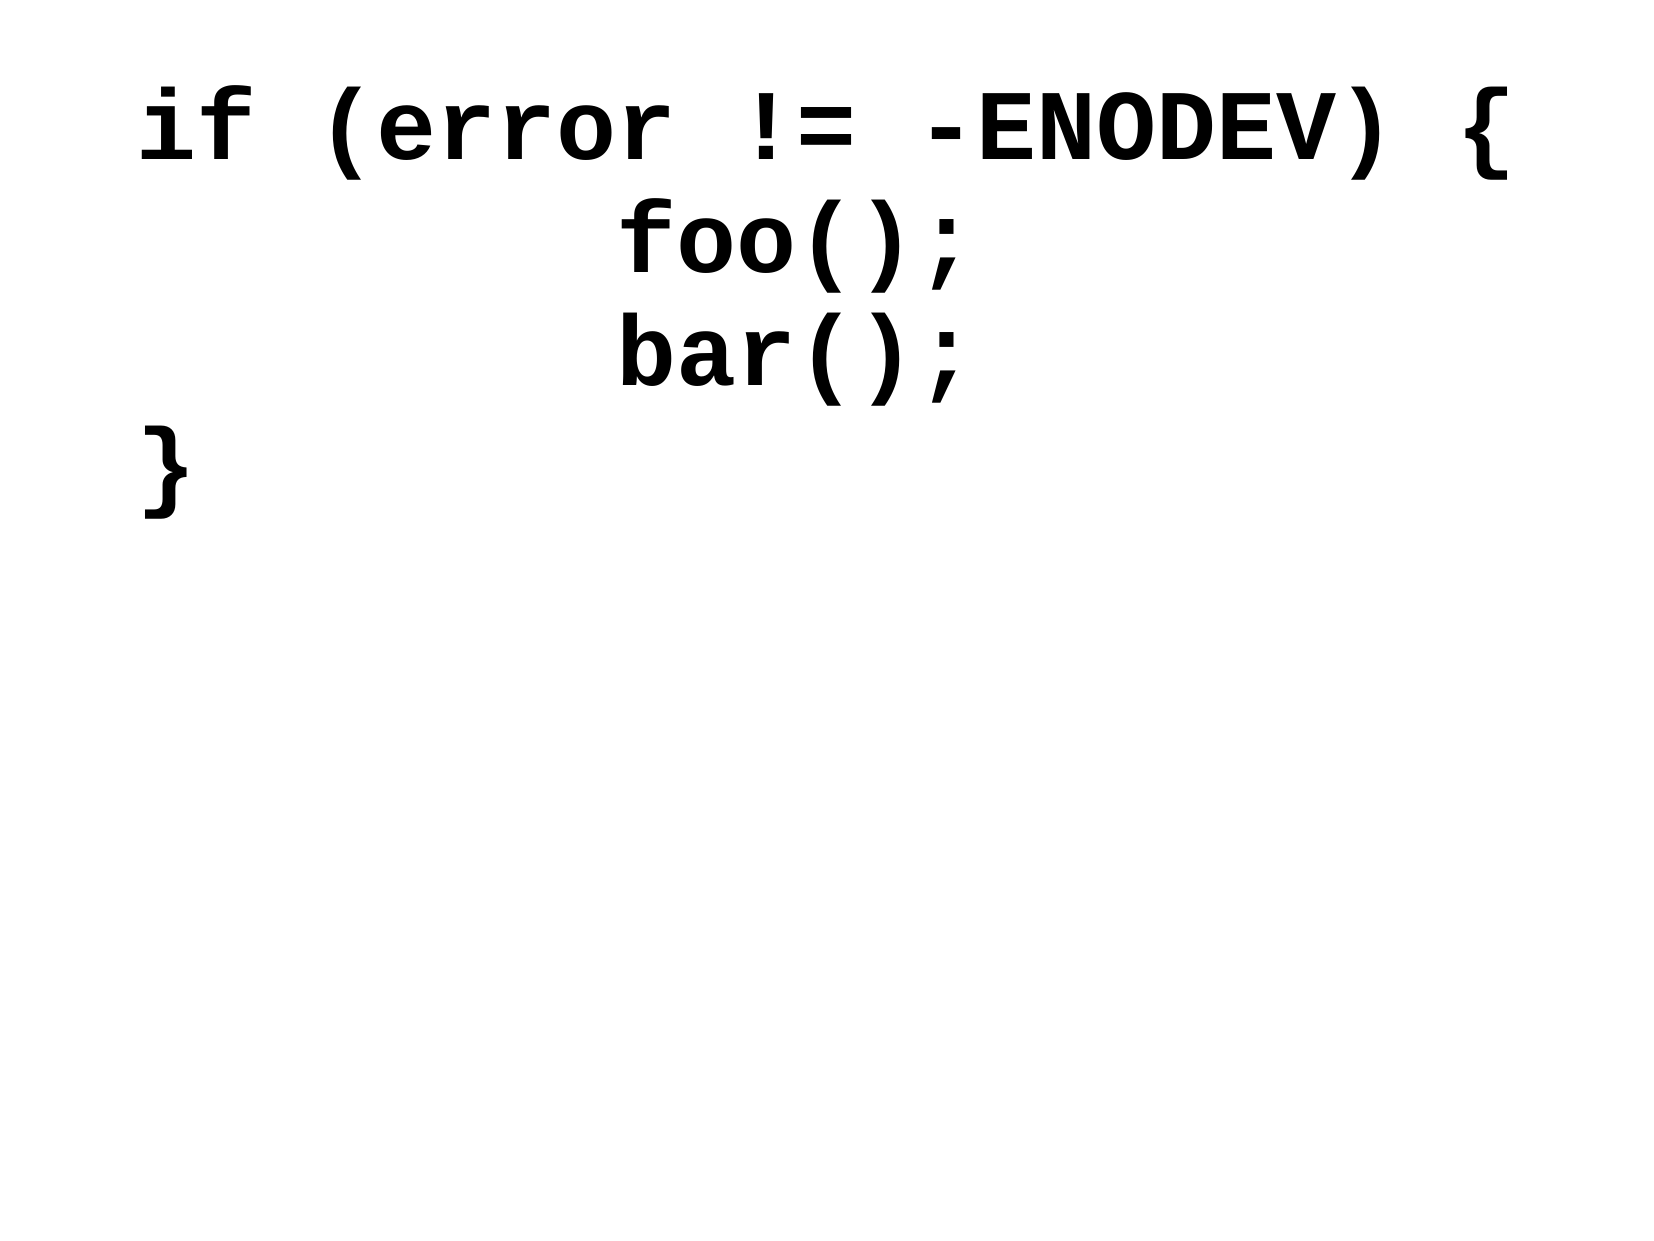

if (error != -ENODEV) {
 foo();
 bar();
}